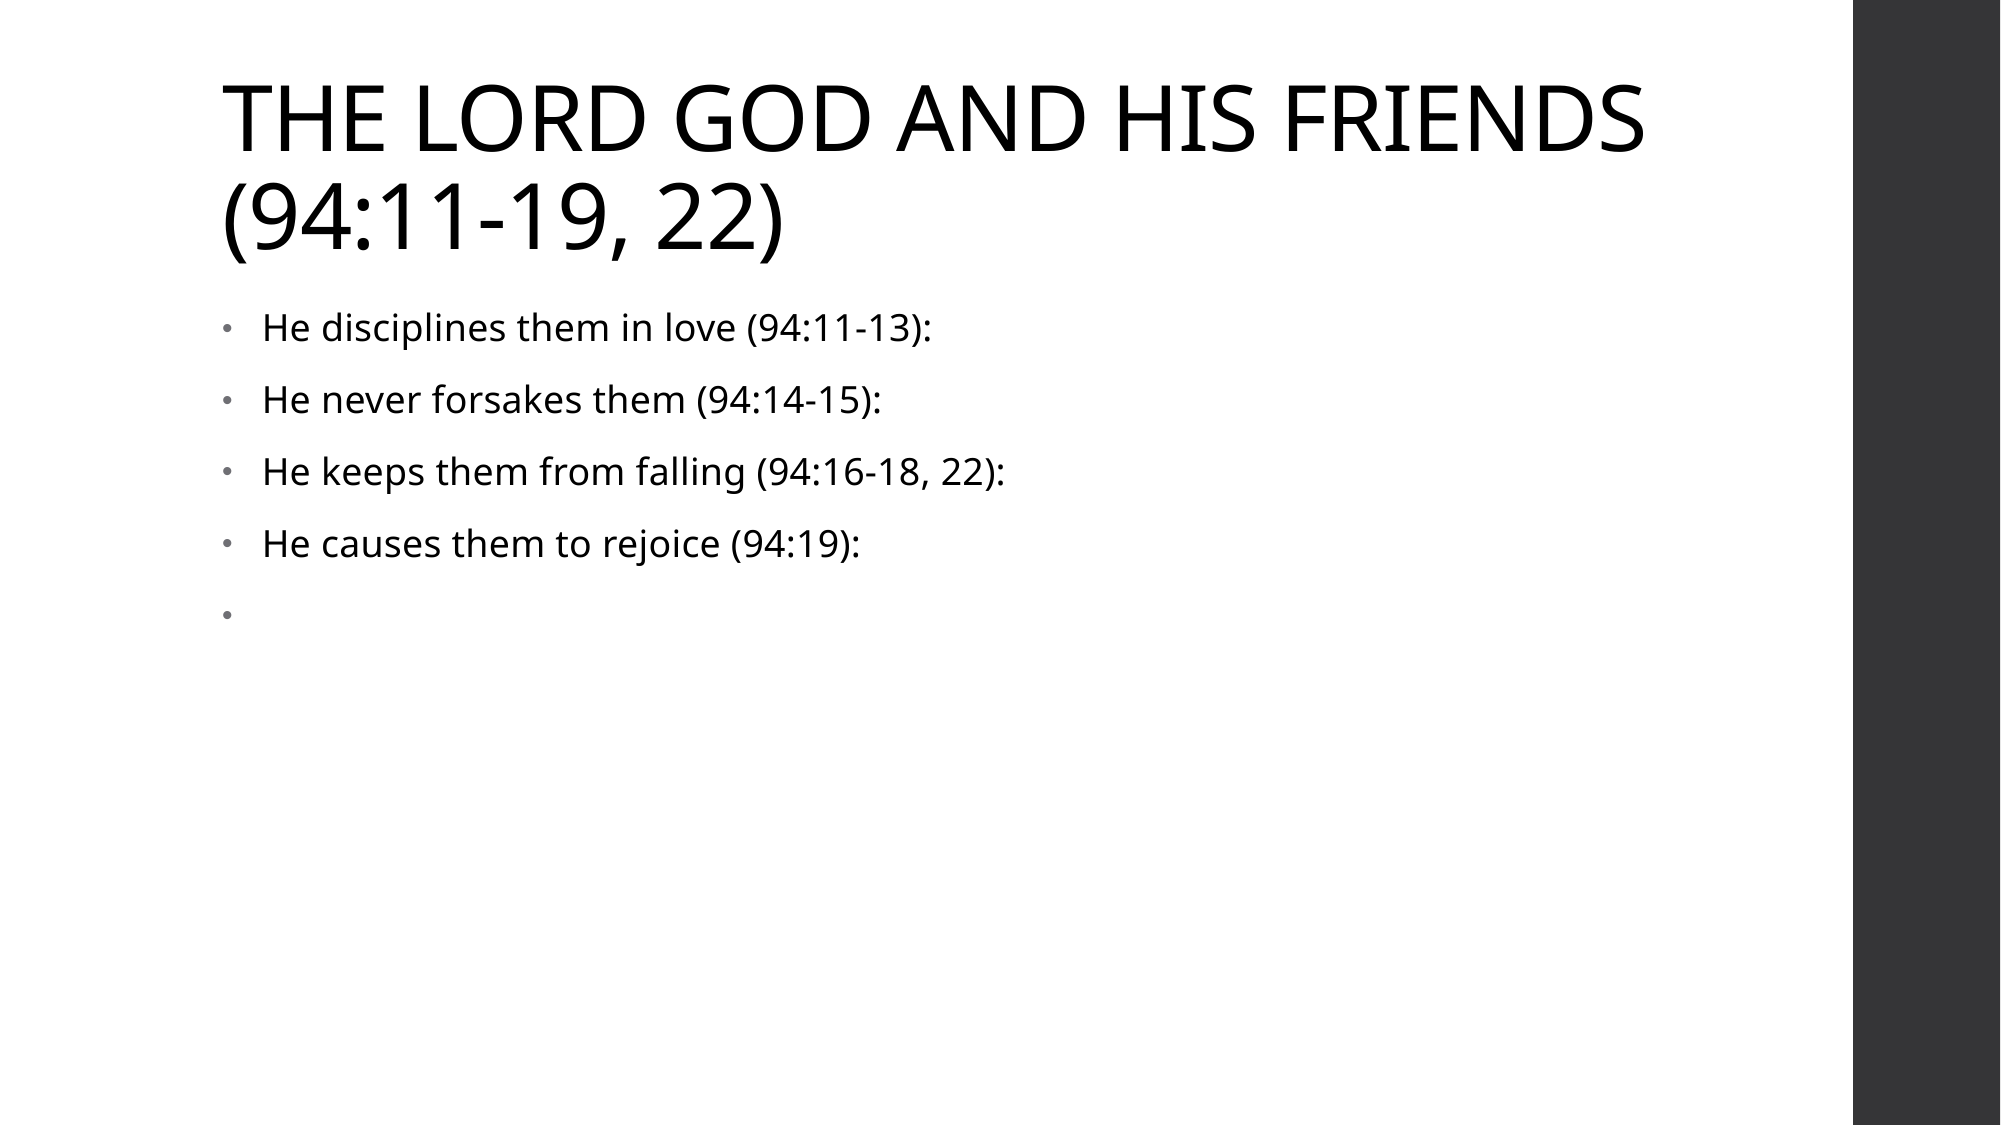

# THE LORD GOD AND HIS FRIENDS (94:11-19, 22)
 He disciplines them in love (94:11-13):
 He never forsakes them (94:14-15):
 He keeps them from falling (94:16-18, 22):
 He causes them to rejoice (94:19):